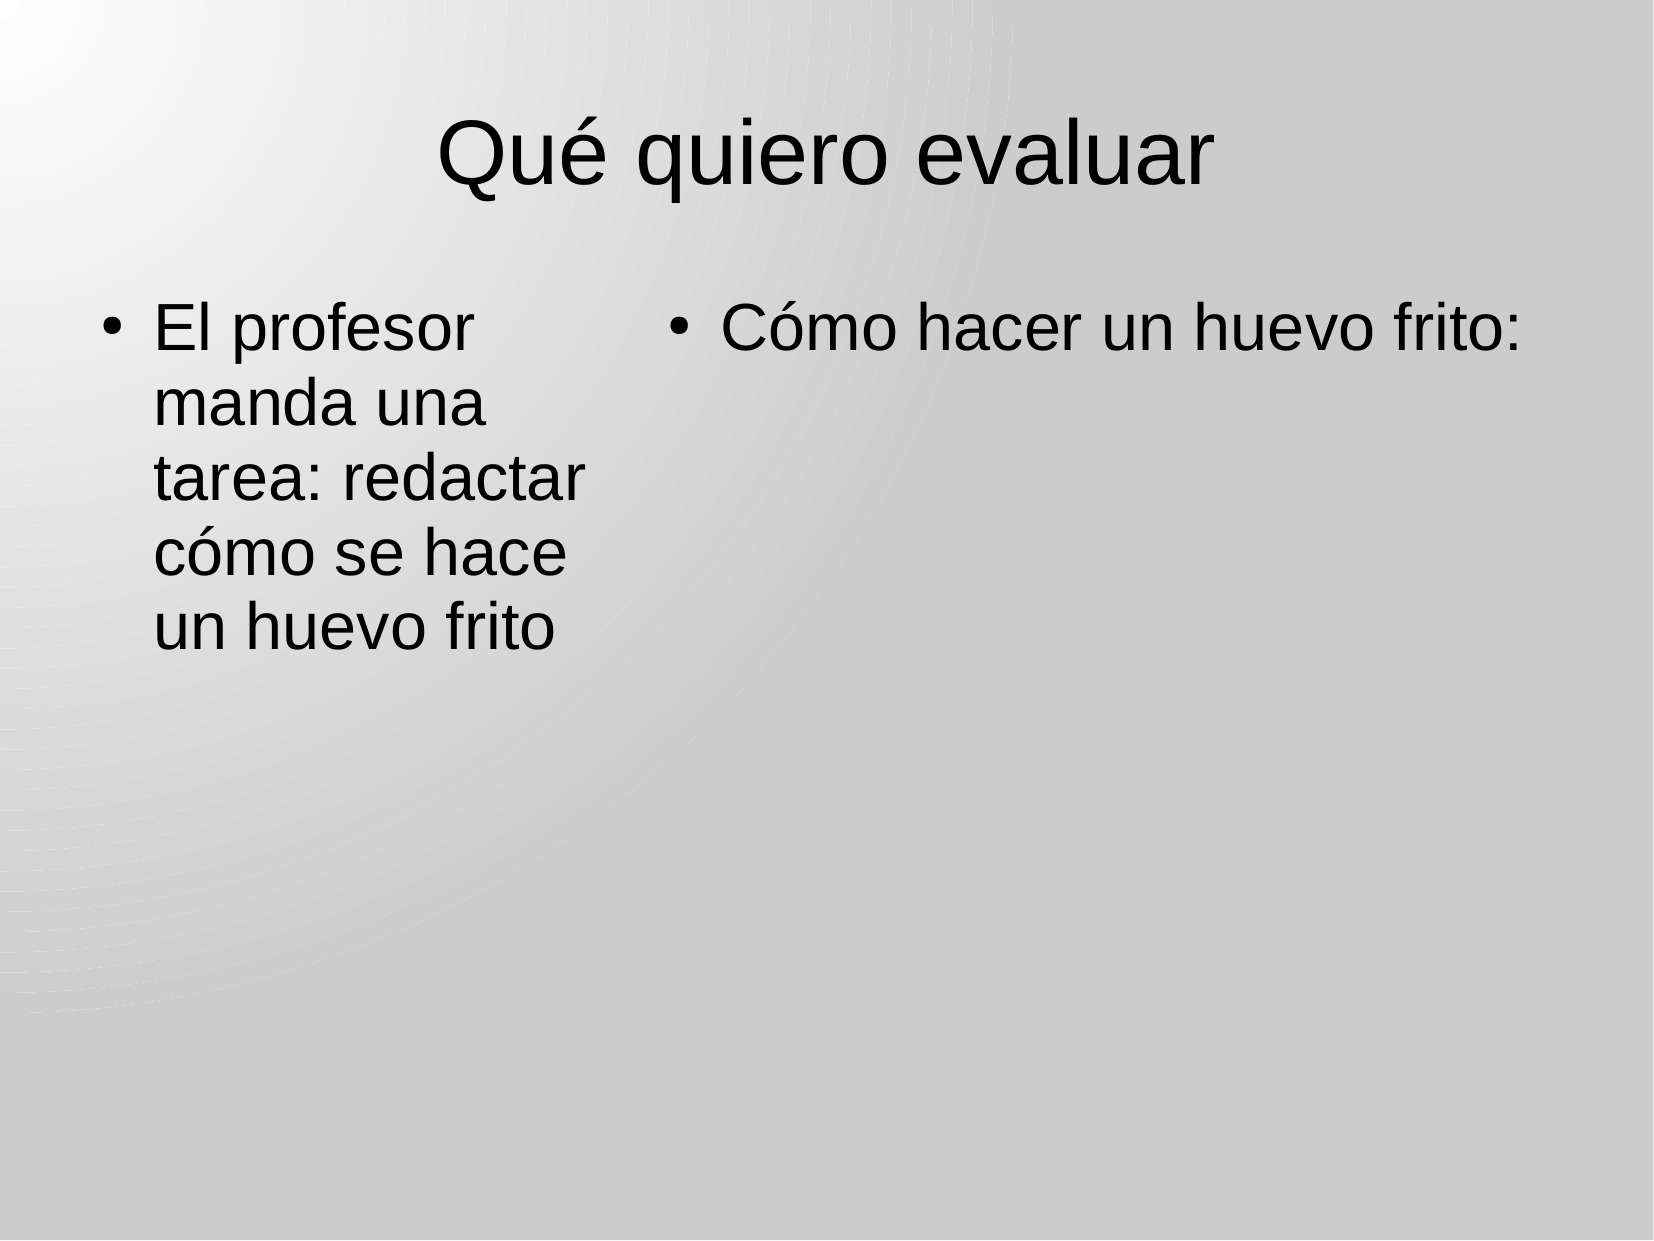

# Qué quiero evaluar
El profesor manda una tarea: redactar cómo se hace un huevo frito
Cómo hacer un huevo frito: